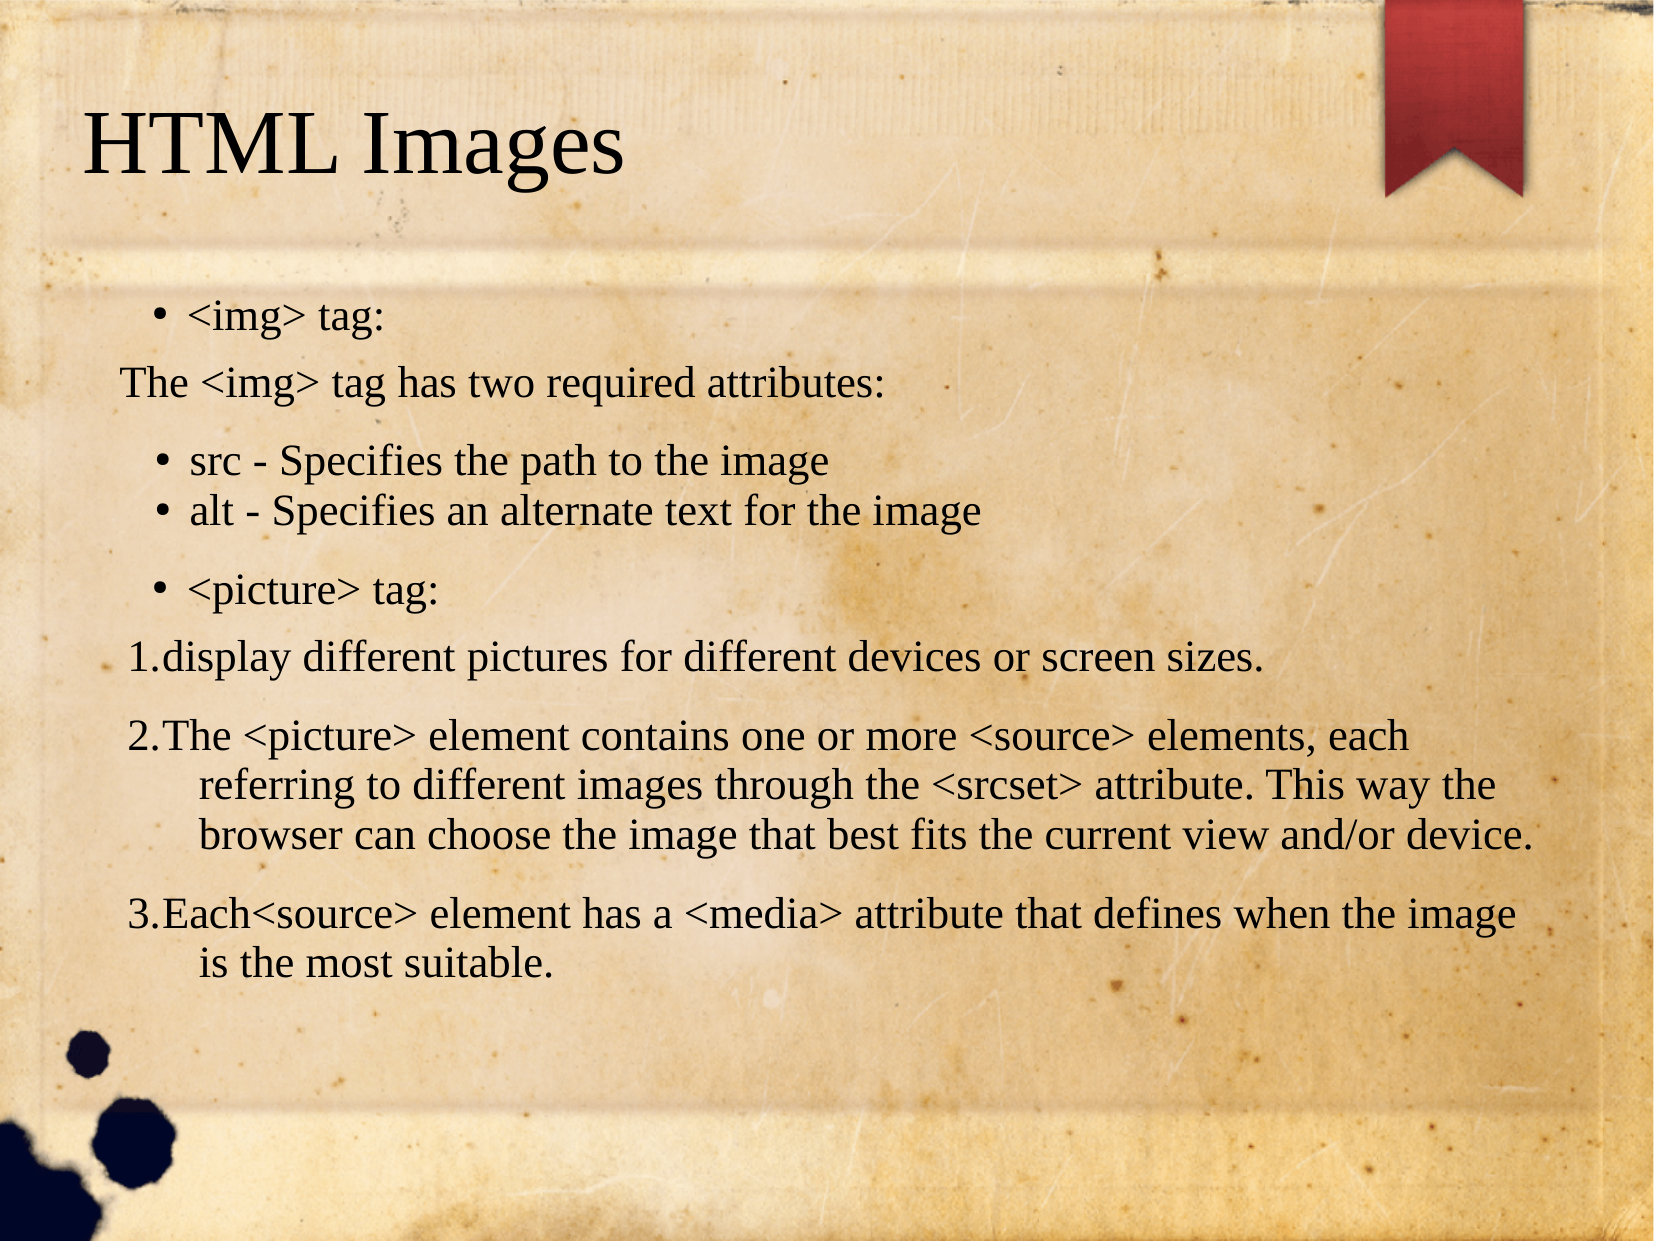

# HTML Images
<img> tag:
The <img> tag has two required attributes:
src - Specifies the path to the image
alt - Specifies an alternate text for the image
<picture> tag:
display different pictures for different devices or screen sizes.
The <picture> element contains one or more <source> elements, each referring to different images through the <srcset> attribute. This way the browser can choose the image that best fits the current view and/or device.
Each<source> element has a <media> attribute that defines when the image is the most suitable.